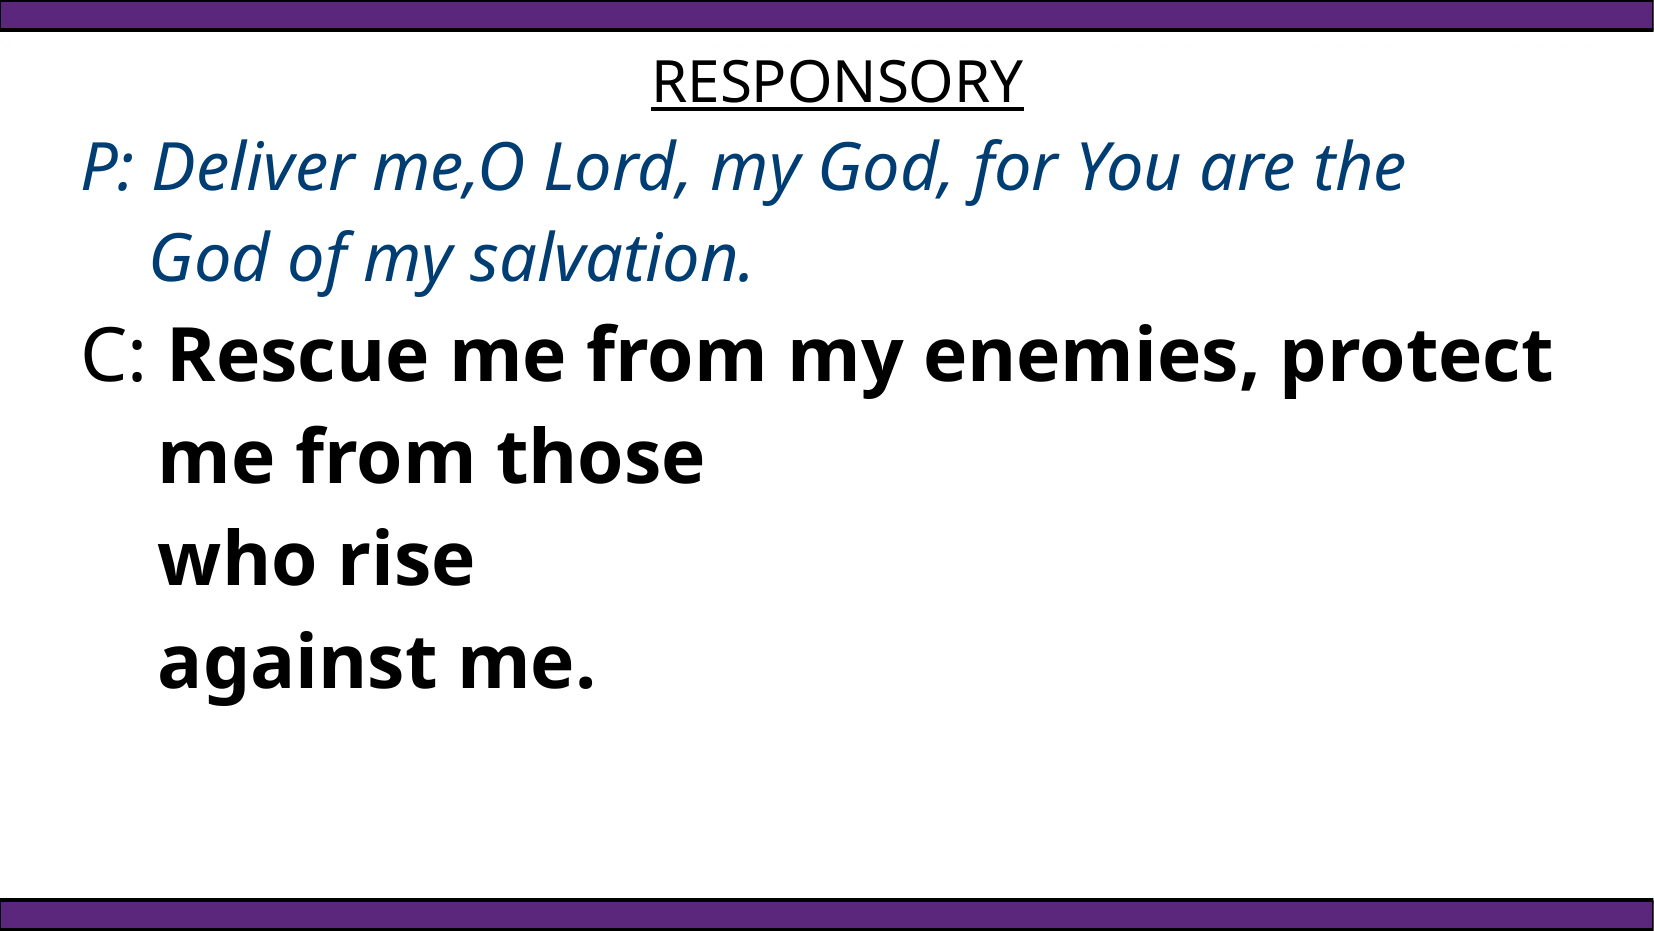

RESPONSORY
P: Deliver me,O Lord, my God, for You are the
 God of my salvation.
C: Rescue me from my enemies, protect
 me from those
 who rise
 against me.